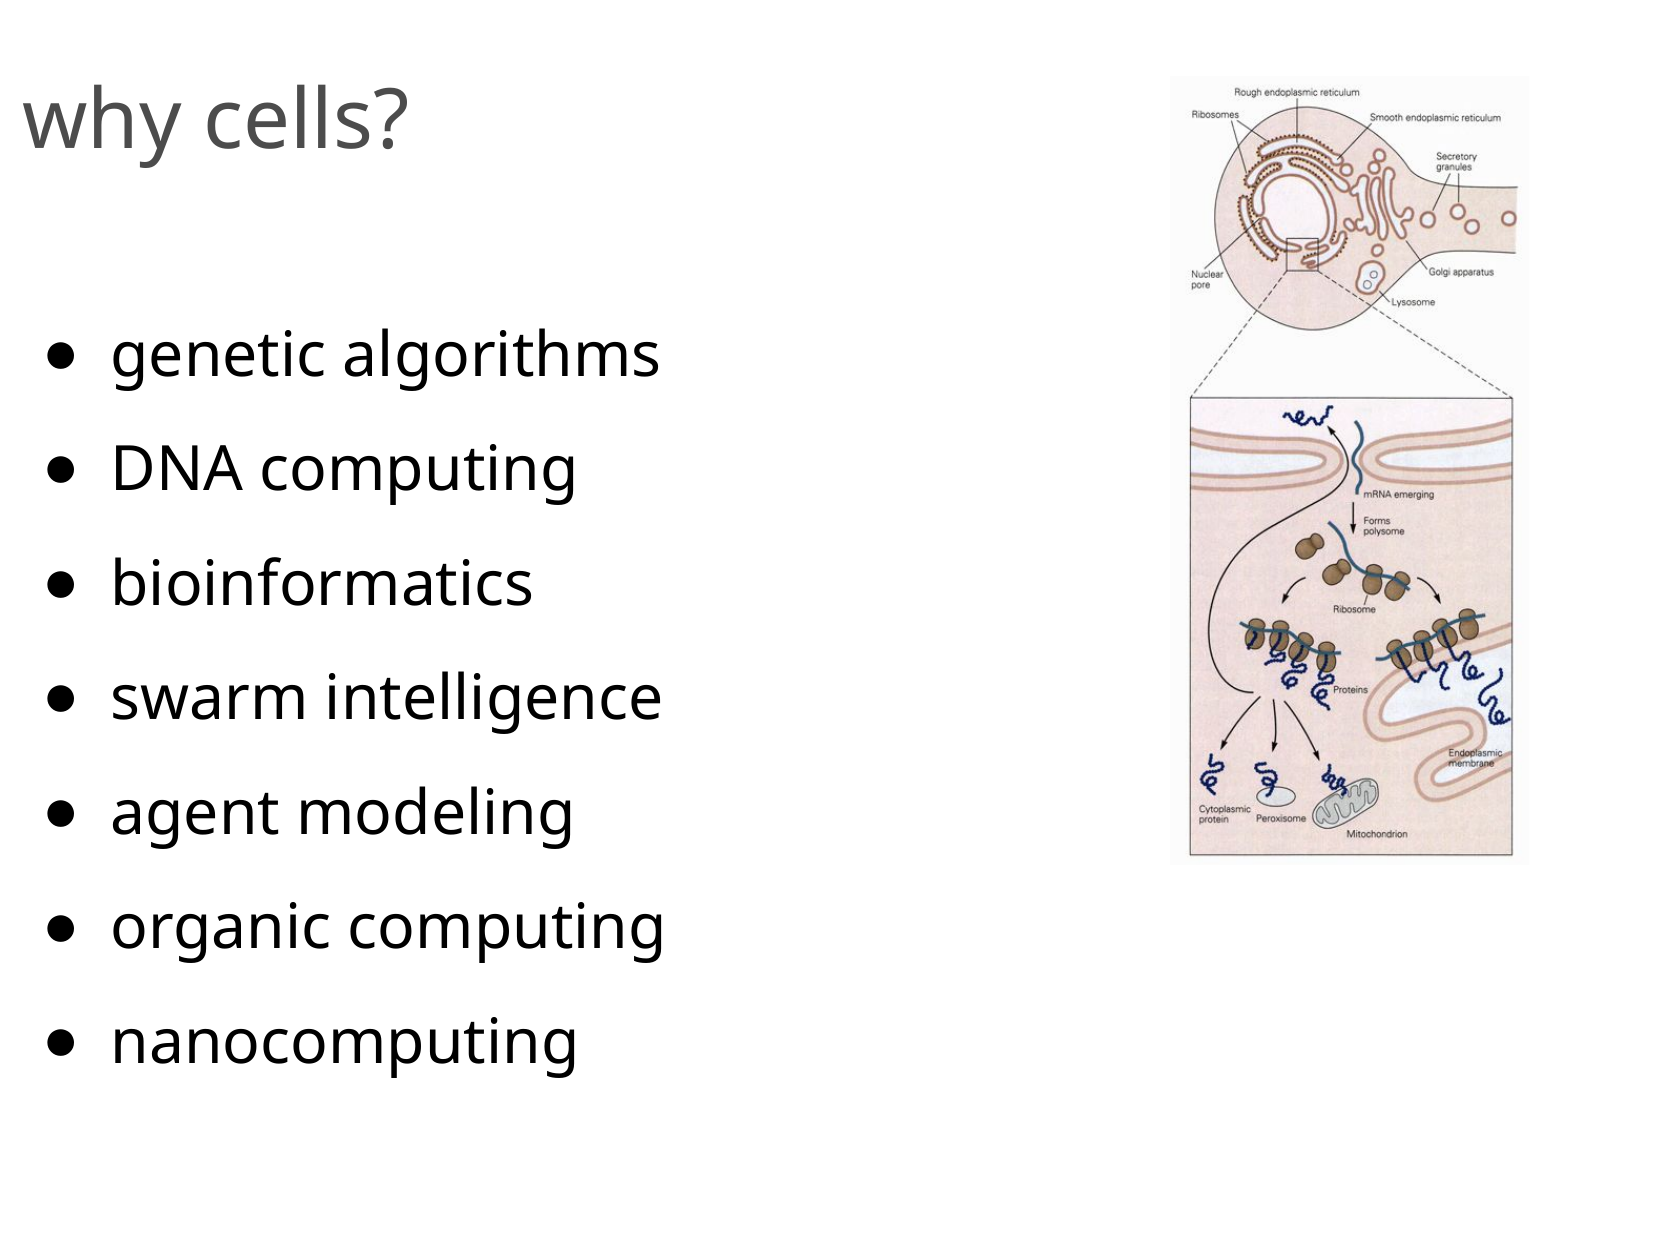

# why cells?
genetic algorithms
DNA computing
bioinformatics
swarm intelligence
agent modeling
organic computing
nanocomputing